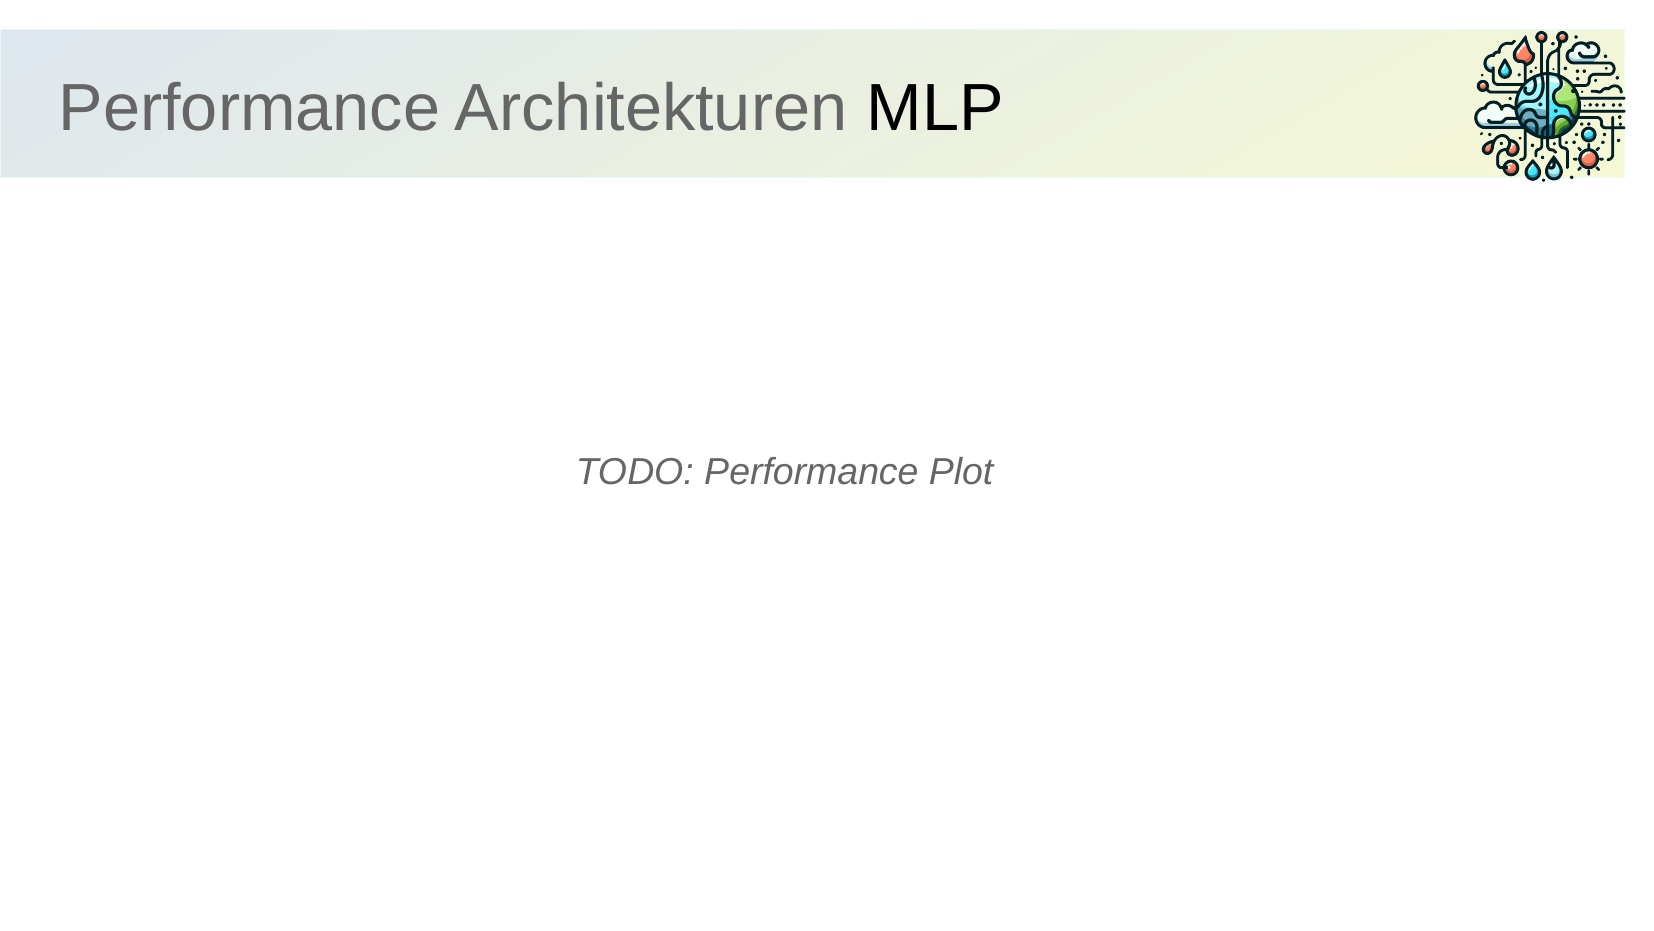

# Performance Architekturen MLP
TODO: Performance Plot